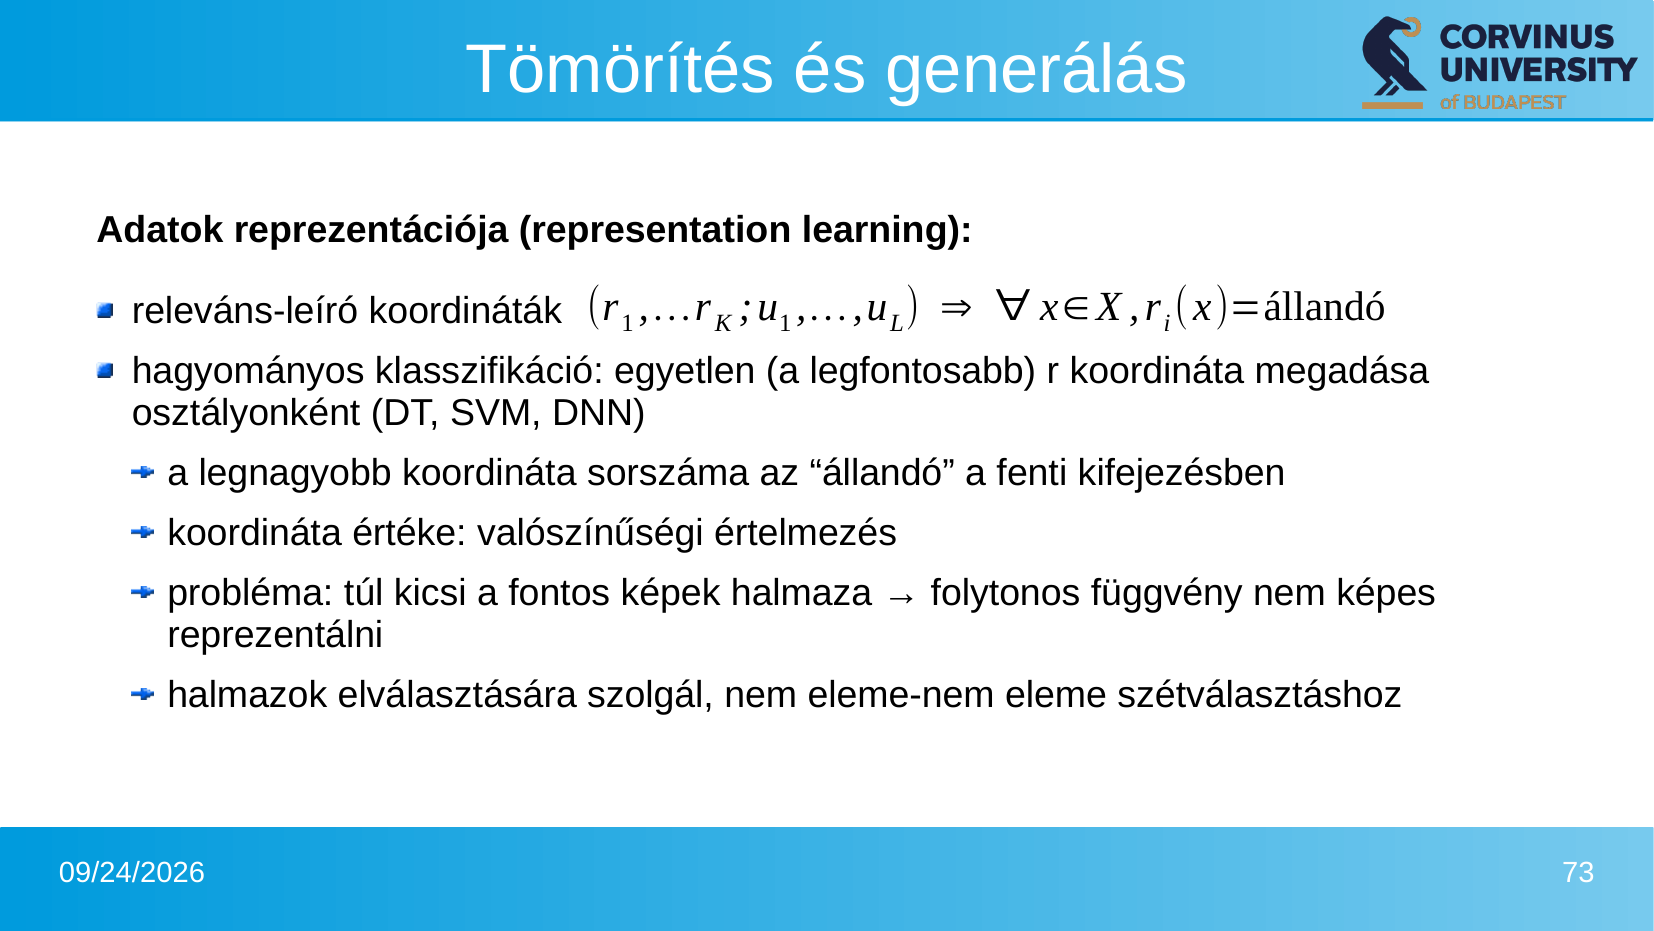

# Tömörítés és generálás
Adatok reprezentációja (representation learning):
releváns-leíró koordináták
hagyományos klasszifikáció: egyetlen (a legfontosabb) r koordináta megadása osztályonként (DT, SVM, DNN)
a legnagyobb koordináta sorszáma az “állandó” a fenti kifejezésben
koordináta értéke: valószínűségi értelmezés
probléma: túl kicsi a fontos képek halmaza → folytonos függvény nem képes reprezentálni
halmazok elválasztására szolgál, nem eleme-nem eleme szétválasztáshoz
73